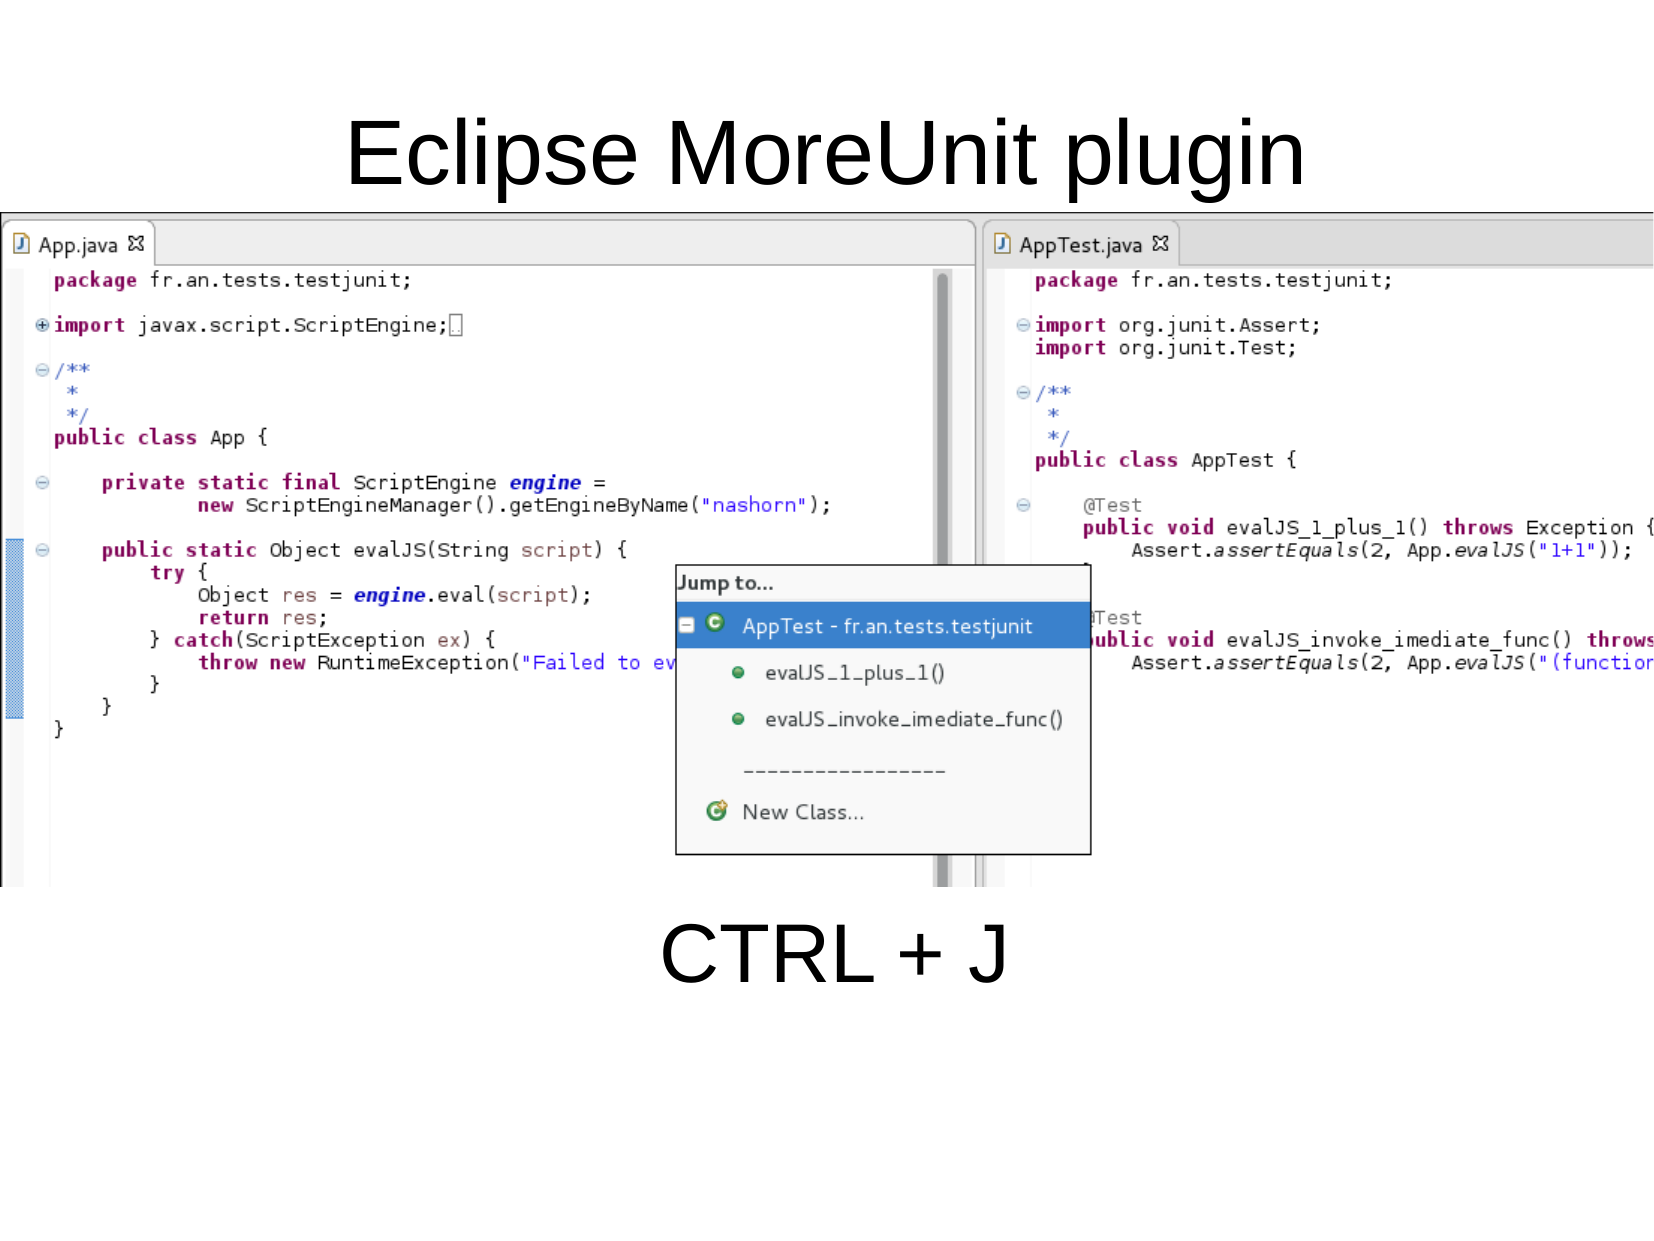

# Eclipse MoreUnit plugin
CTRL + J